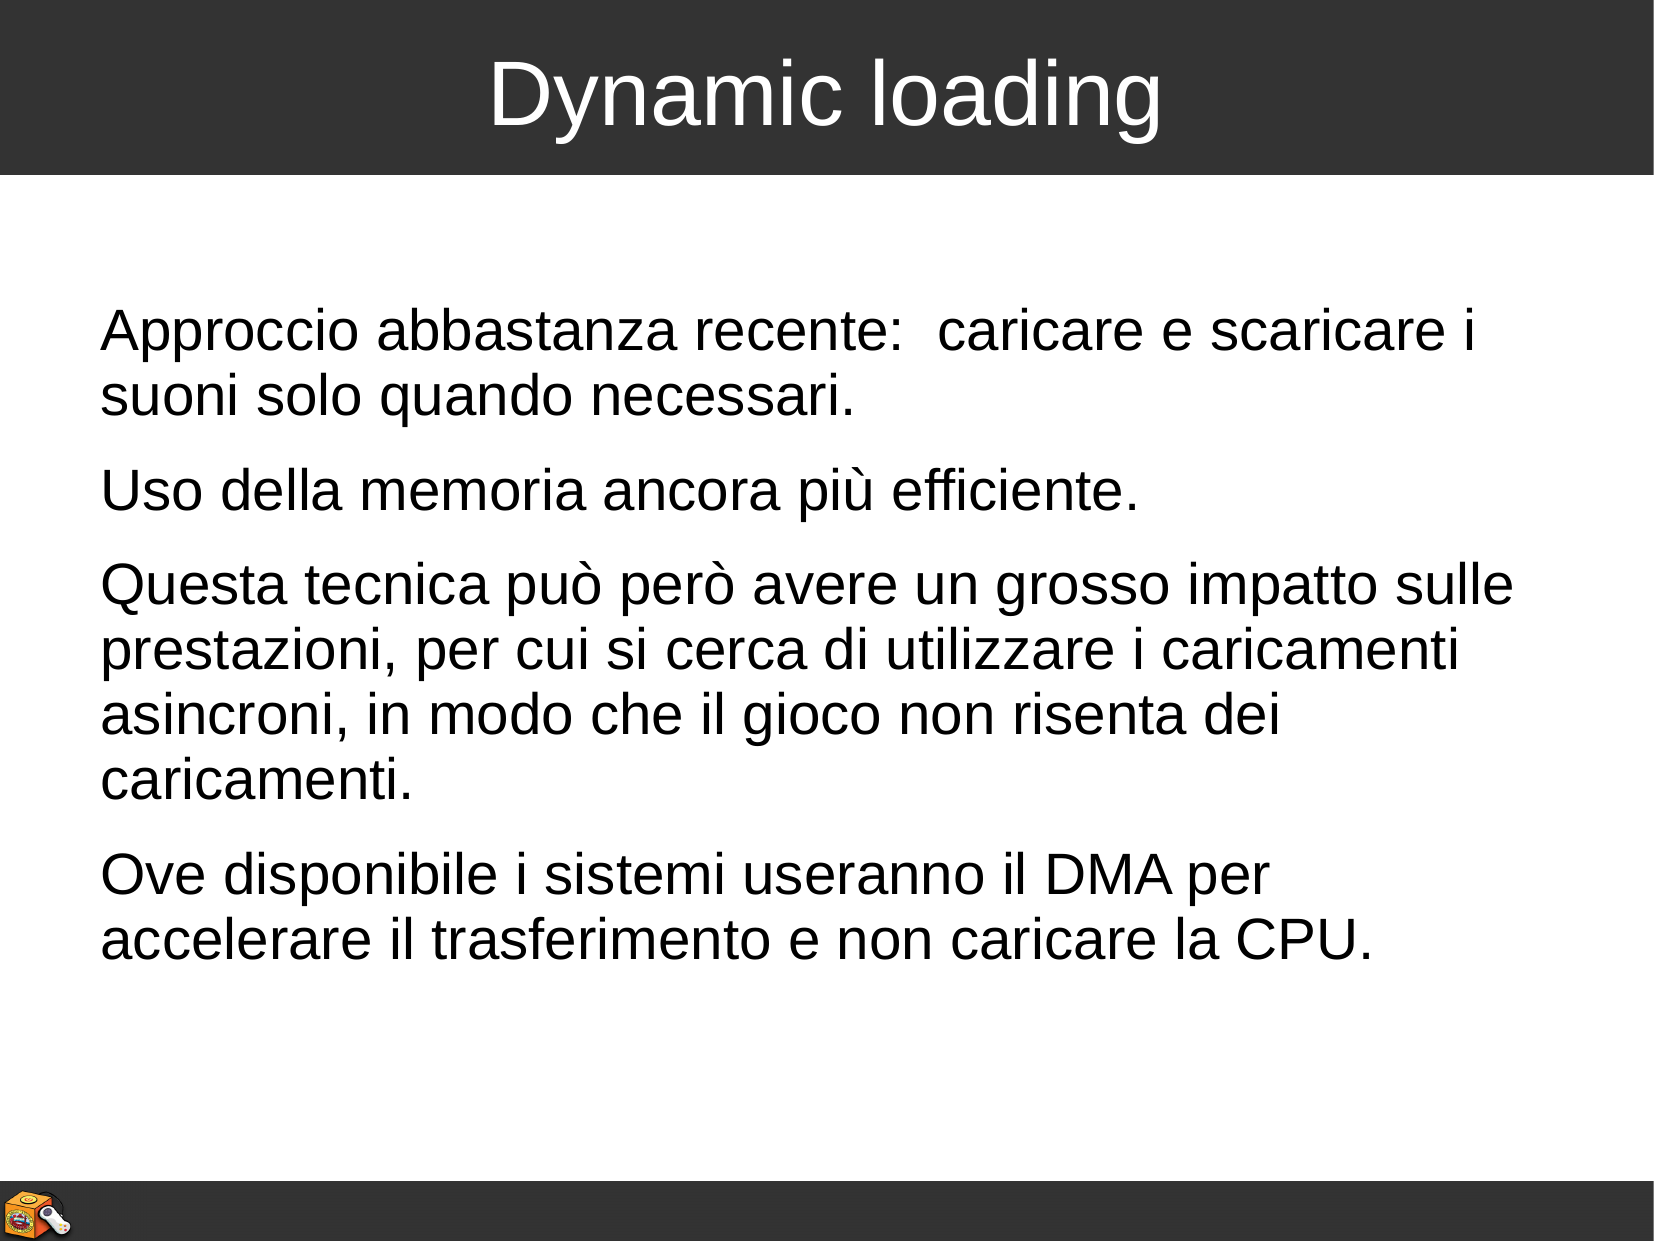

# Dynamic loading
Approccio abbastanza recente: caricare e scaricare i suoni solo quando necessari.
Uso della memoria ancora più efficiente.
Questa tecnica può però avere un grosso impatto sulle prestazioni, per cui si cerca di utilizzare i caricamenti asincroni, in modo che il gioco non risenta dei caricamenti.
Ove disponibile i sistemi useranno il DMA per accelerare il trasferimento e non caricare la CPU.